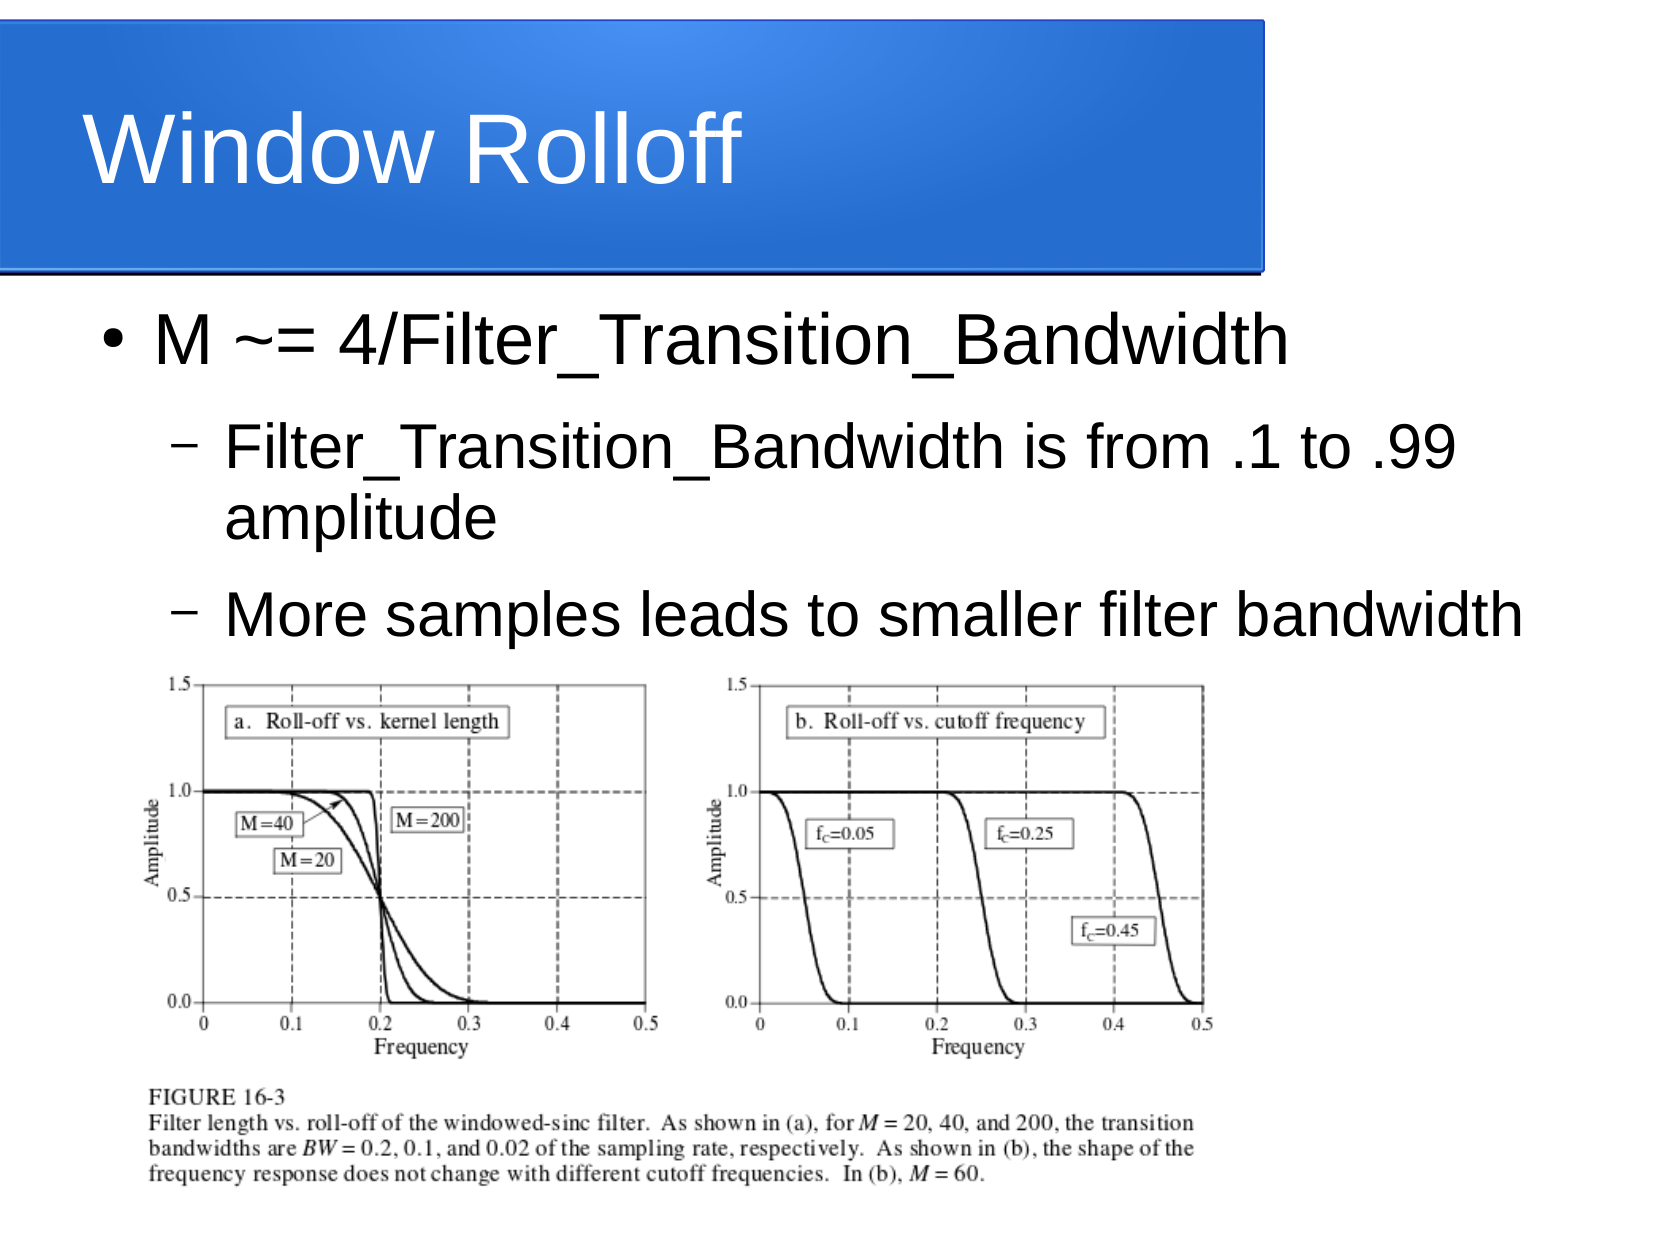

# Window Rolloff
M ~= 4/Filter_Transition_Bandwidth
Filter_Transition_Bandwidth is from .1 to .99 amplitude
More samples leads to smaller filter bandwidth